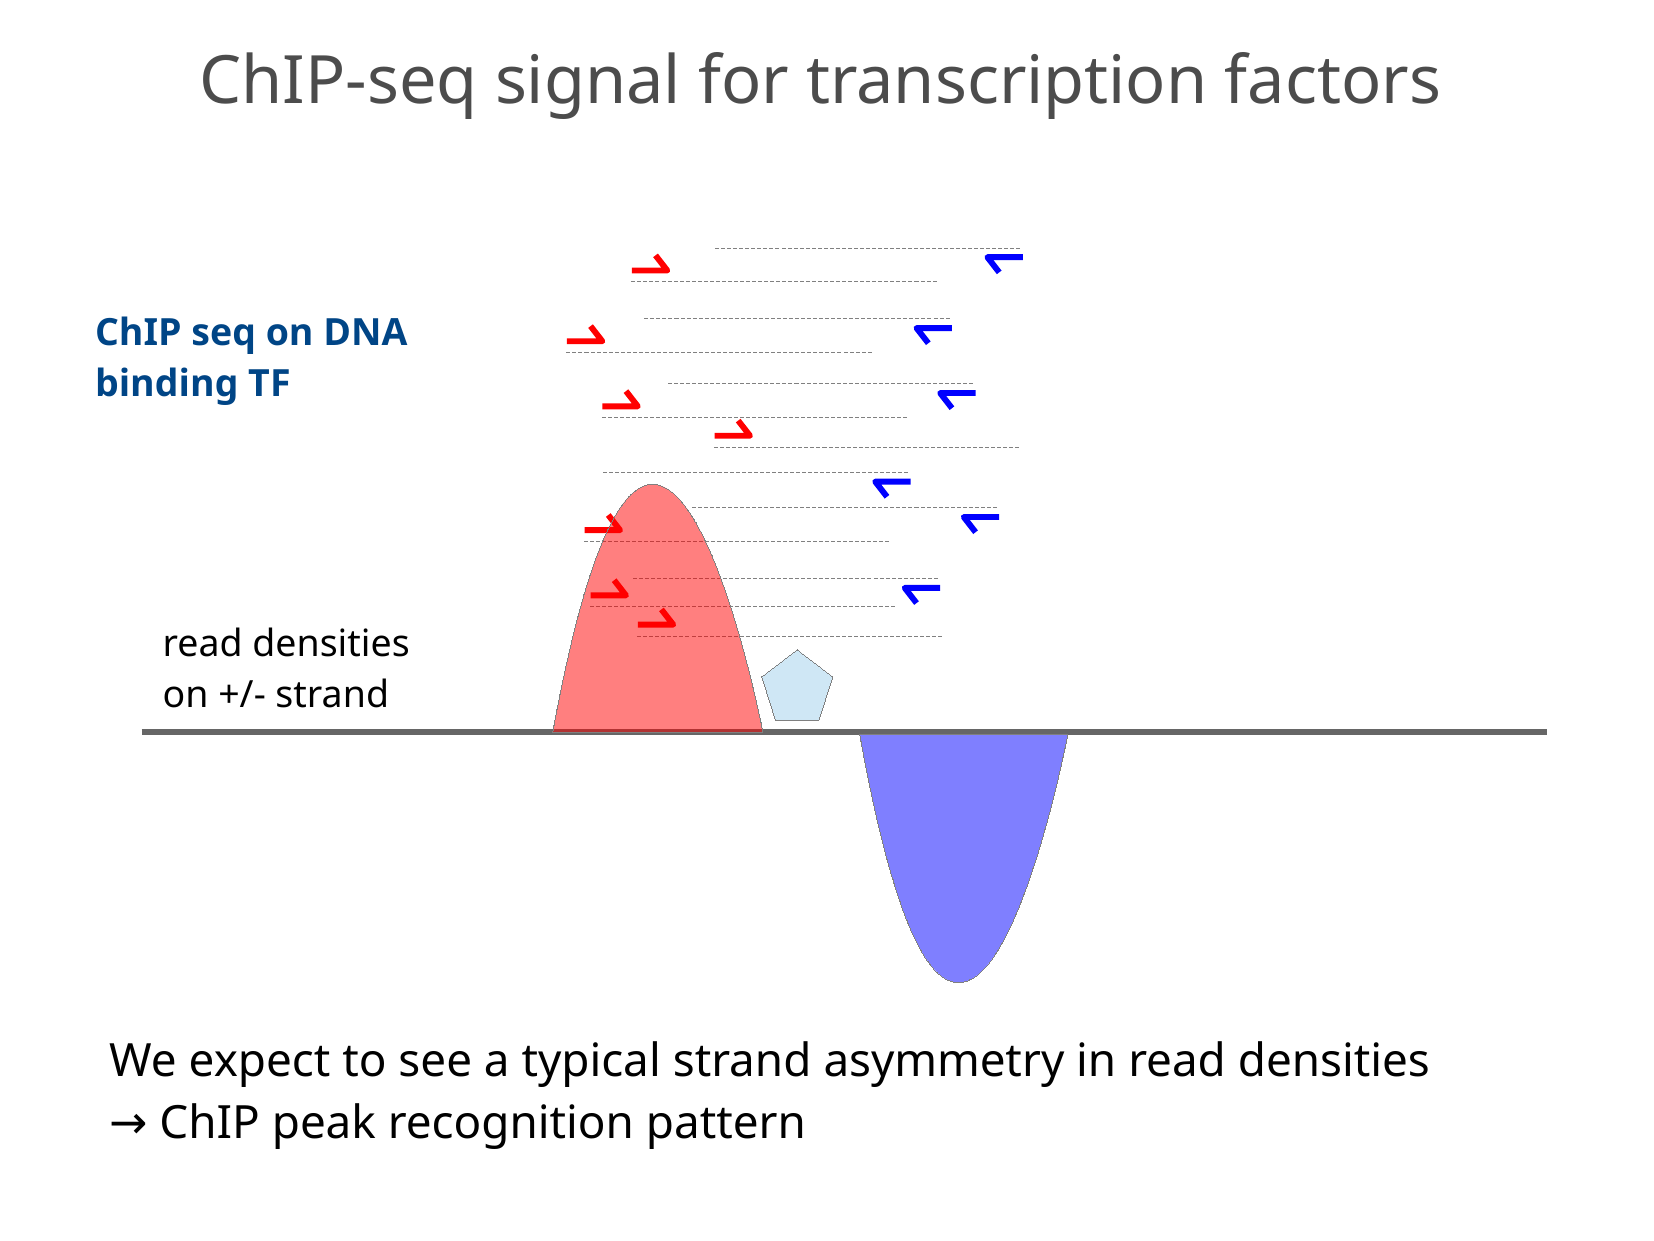

# ChIP-seq signal for transcription factors
ChIP seq on DNA
binding TF
read densities
on +/- strand
We expect to see a typical strand asymmetry in read densities
→ ChIP peak recognition pattern